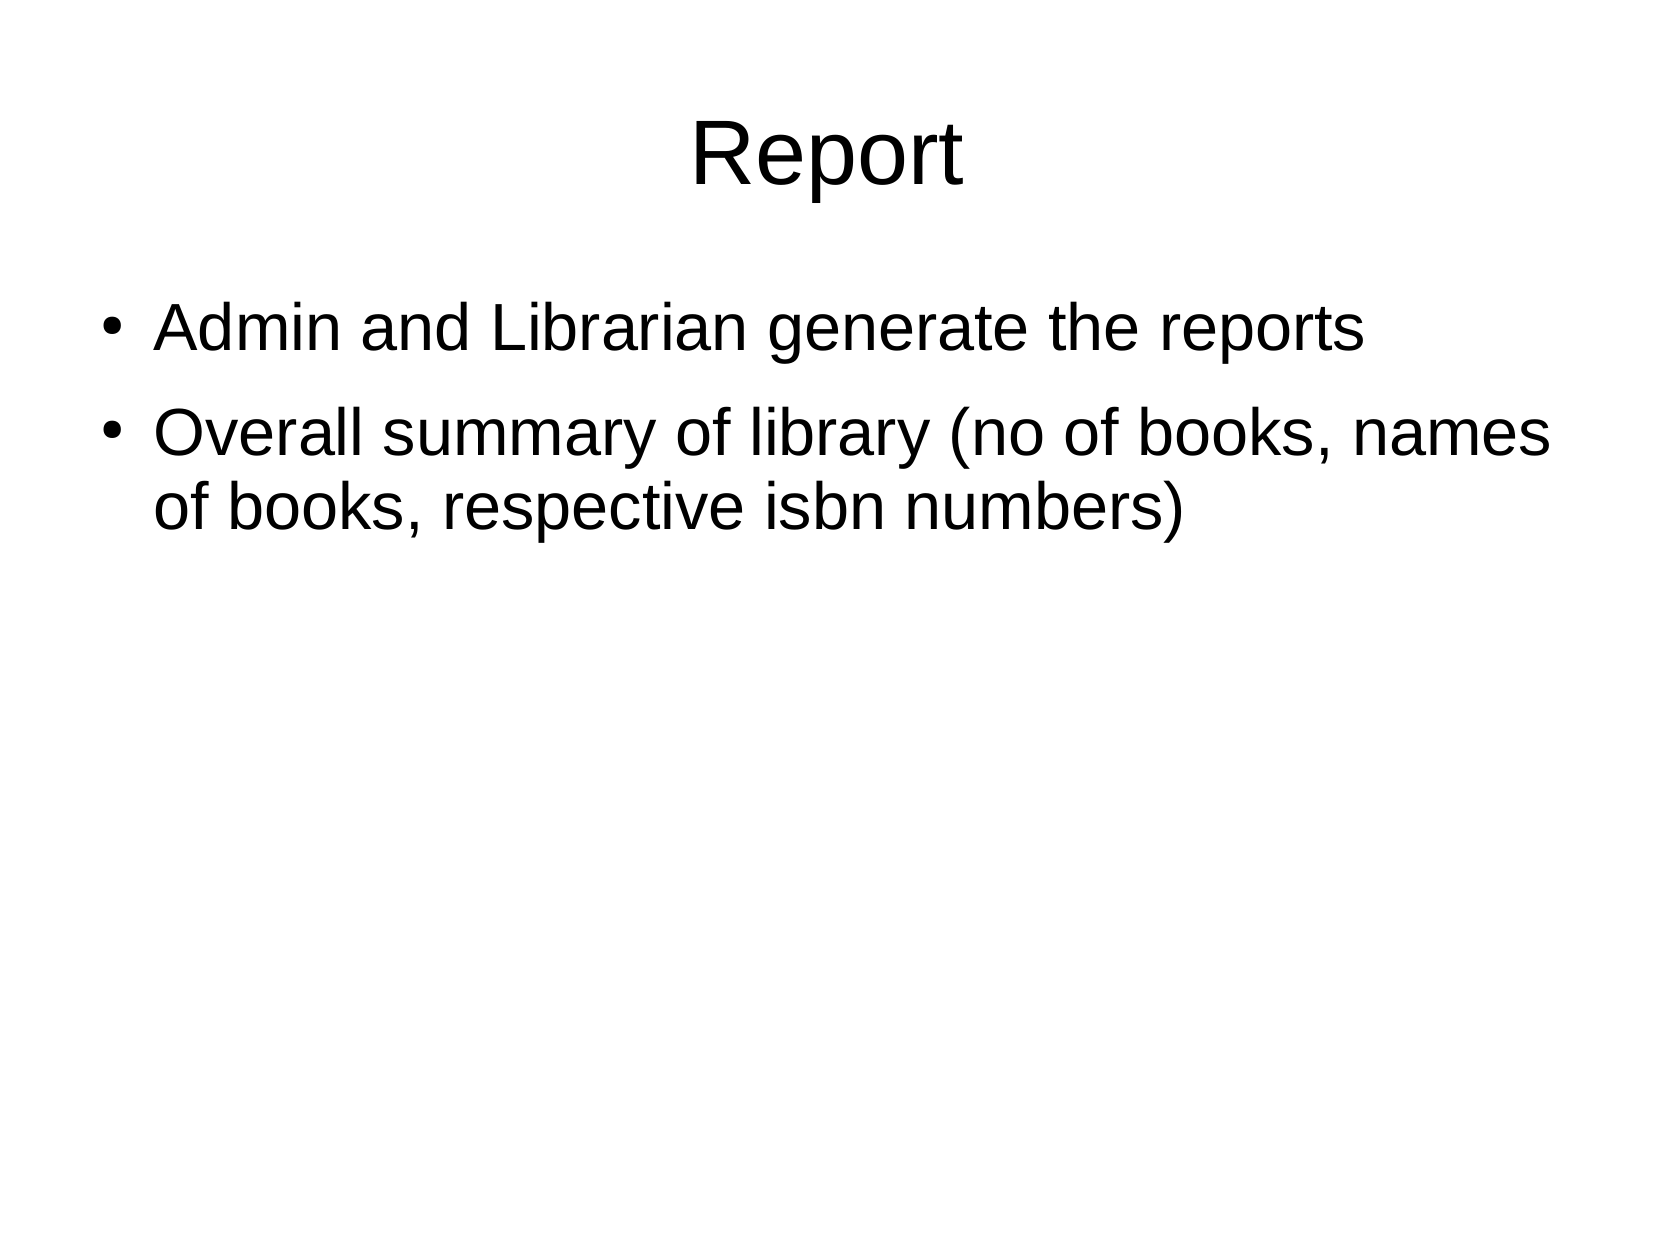

# Report
Admin and Librarian generate the reports
Overall summary of library (no of books, names of books, respective isbn numbers)